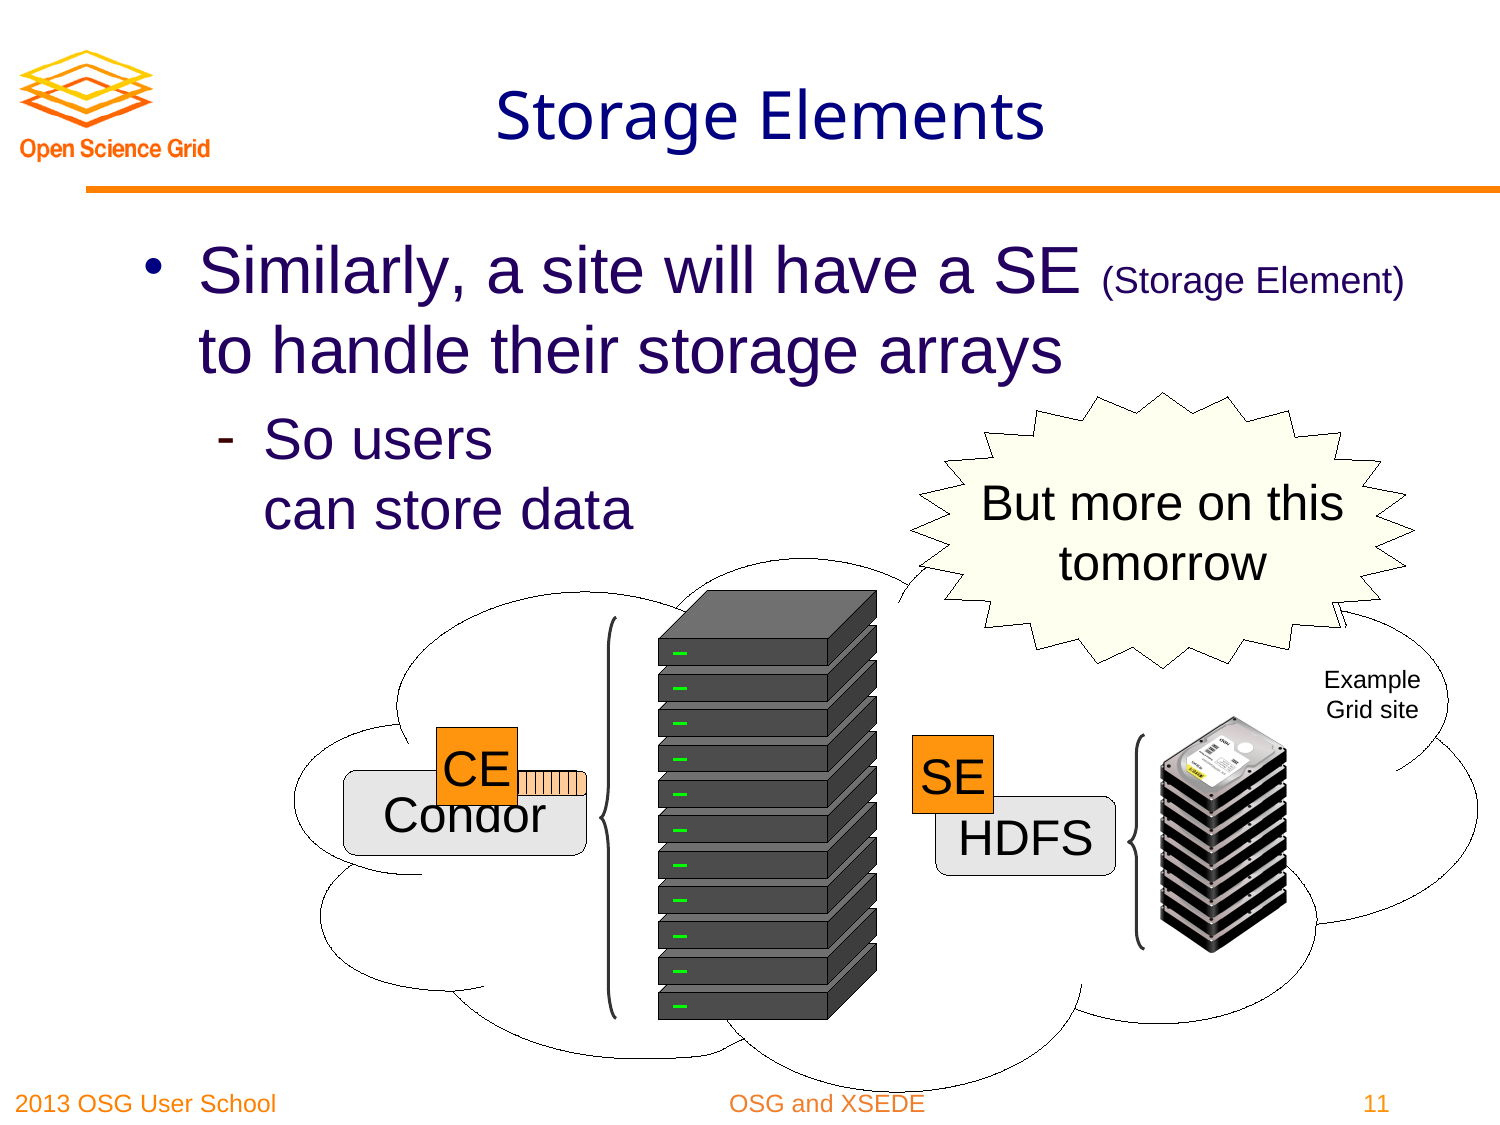

# Storage Elements
Similarly, a site will have a SE (Storage Element)
to handle their storage arrays
So users
can store data
But more on this
tomorrow
Example
Grid site
CE
SE
Condor
HDFS
11